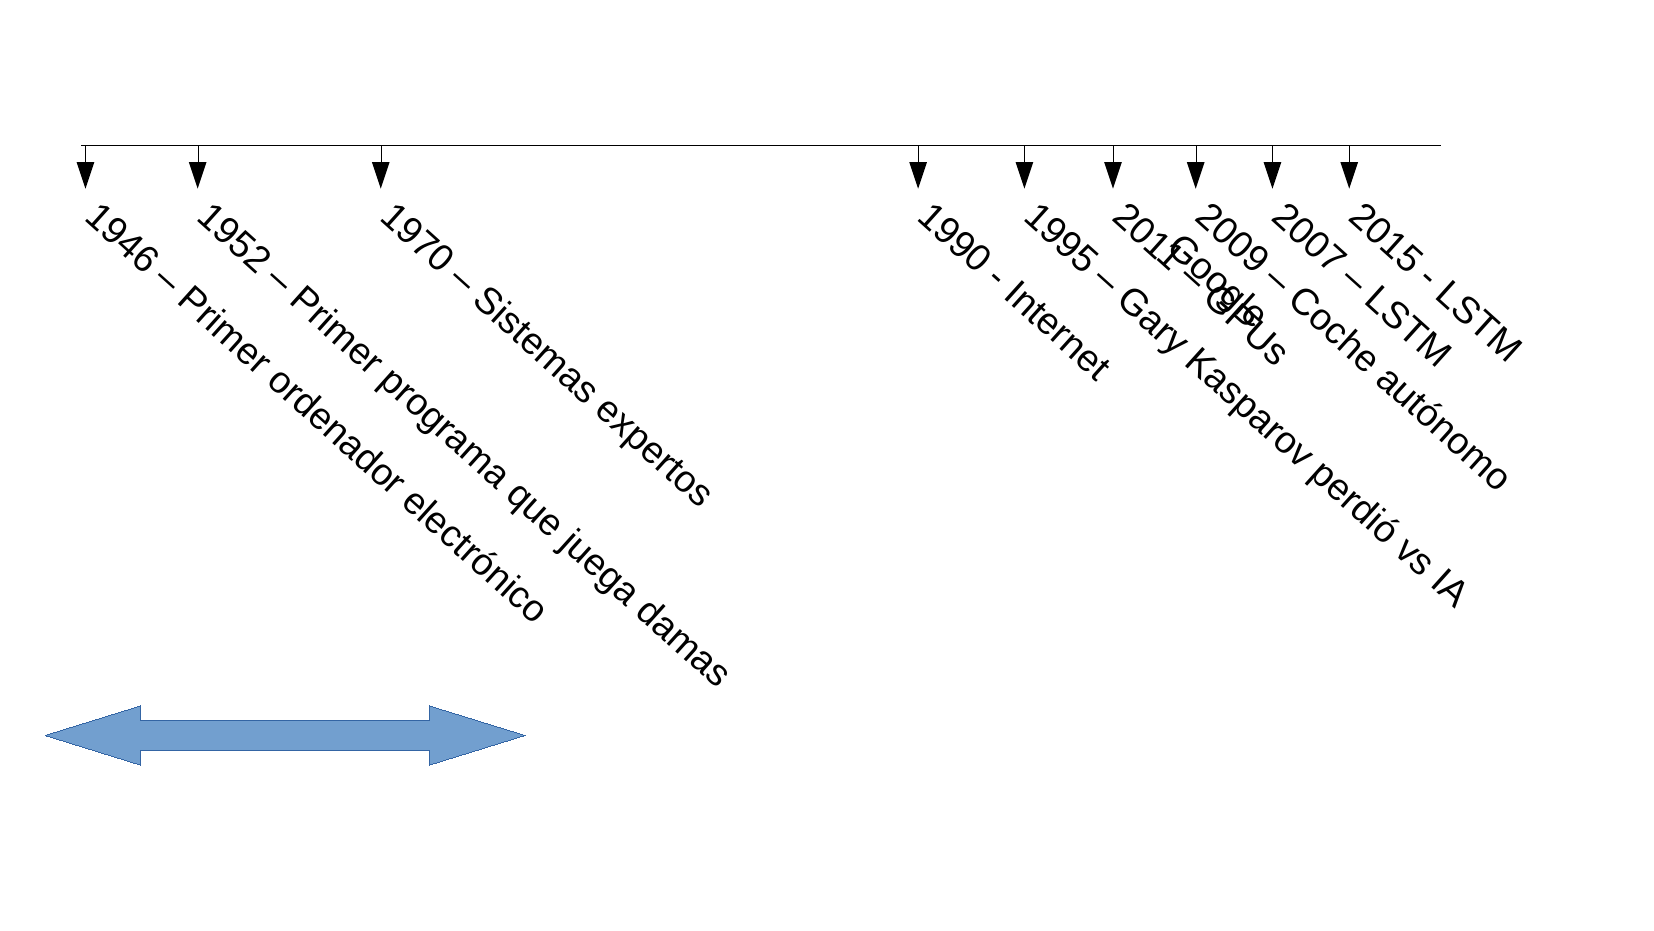

2009 – Coche autónomo Google
1970 – Sistemas expertos
1990 - Internet
2011 – GPUs
2007 – LSTM
2015 - LSTM
1995 – Gary Kasparov perdió vs IA
1946 – Primer ordenador electrónico
1952 – Primer programa que juega damas